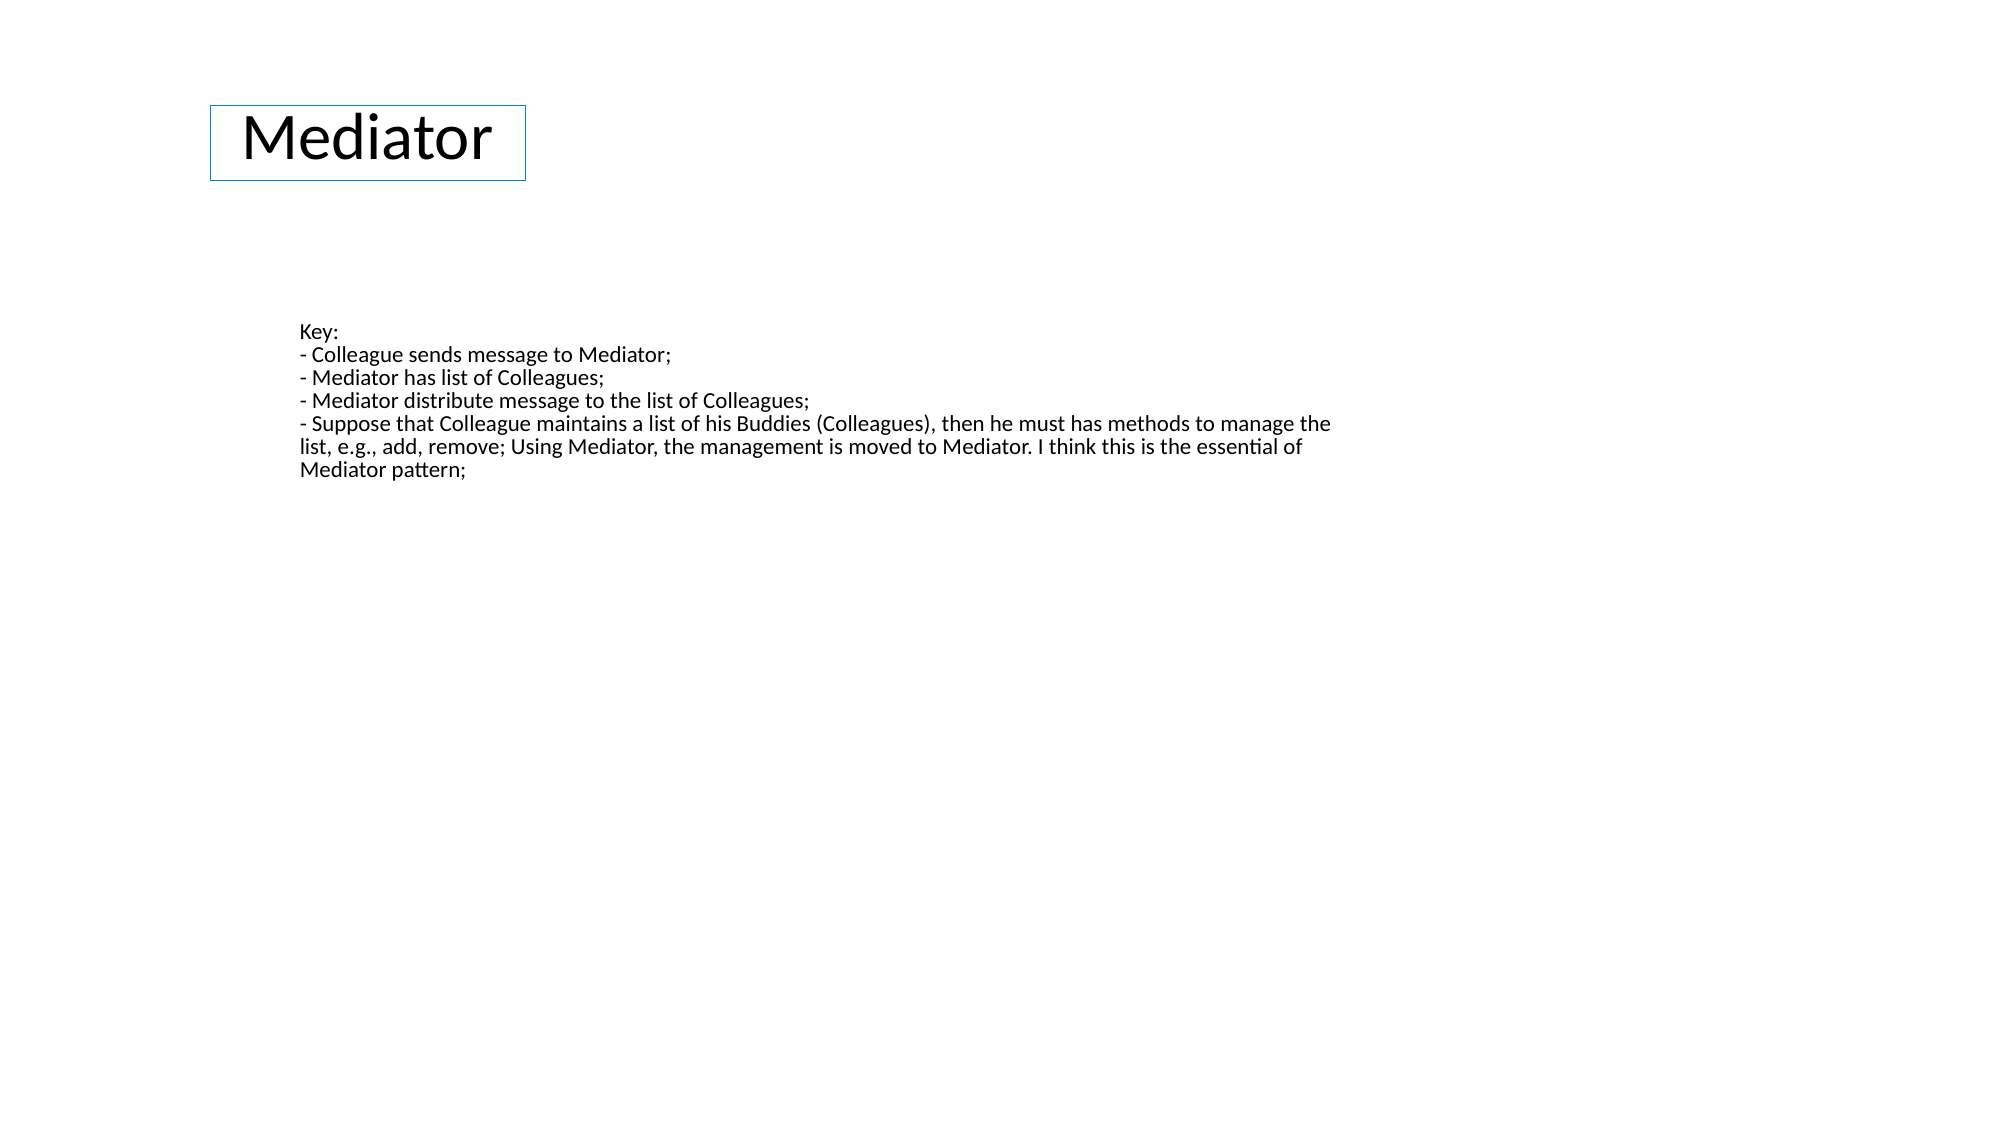

Mediator
Key:
- Colleague sends message to Mediator;
- Mediator has list of Colleagues;
- Mediator distribute message to the list of Colleagues;
- Suppose that Colleague maintains a list of his Buddies (Colleagues), then he must has methods to manage the list, e.g., add, remove; Using Mediator, the management is moved to Mediator. I think this is the essential of Mediator pattern;